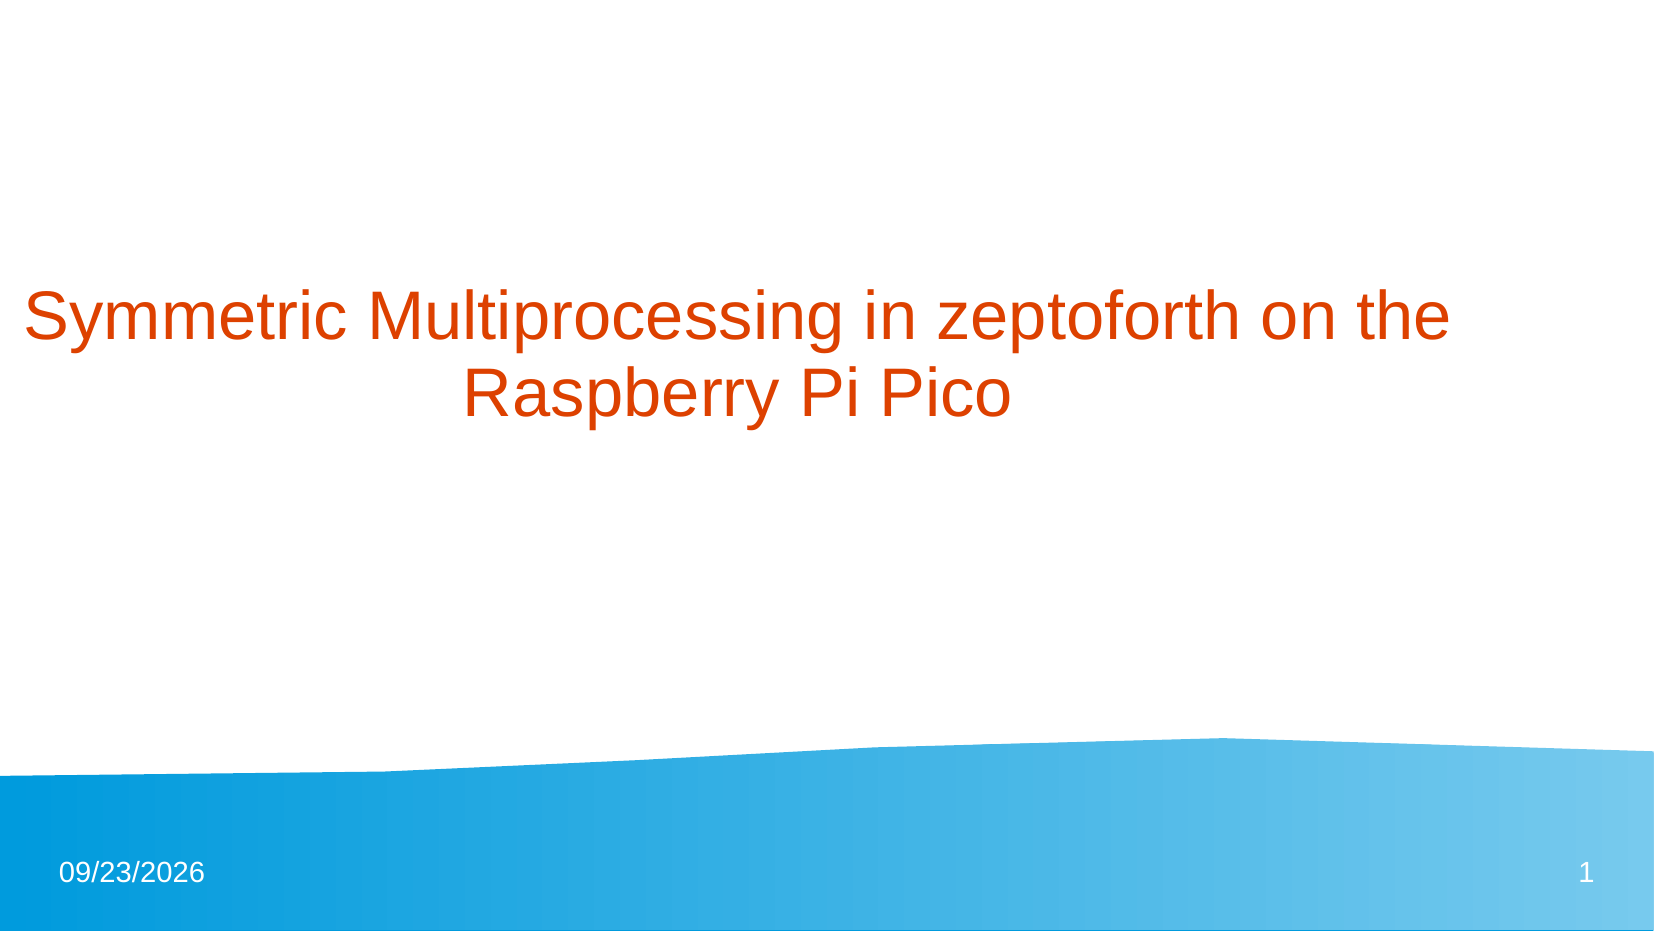

# Symmetric Multiprocessing in zeptoforth on the Raspberry Pi Pico